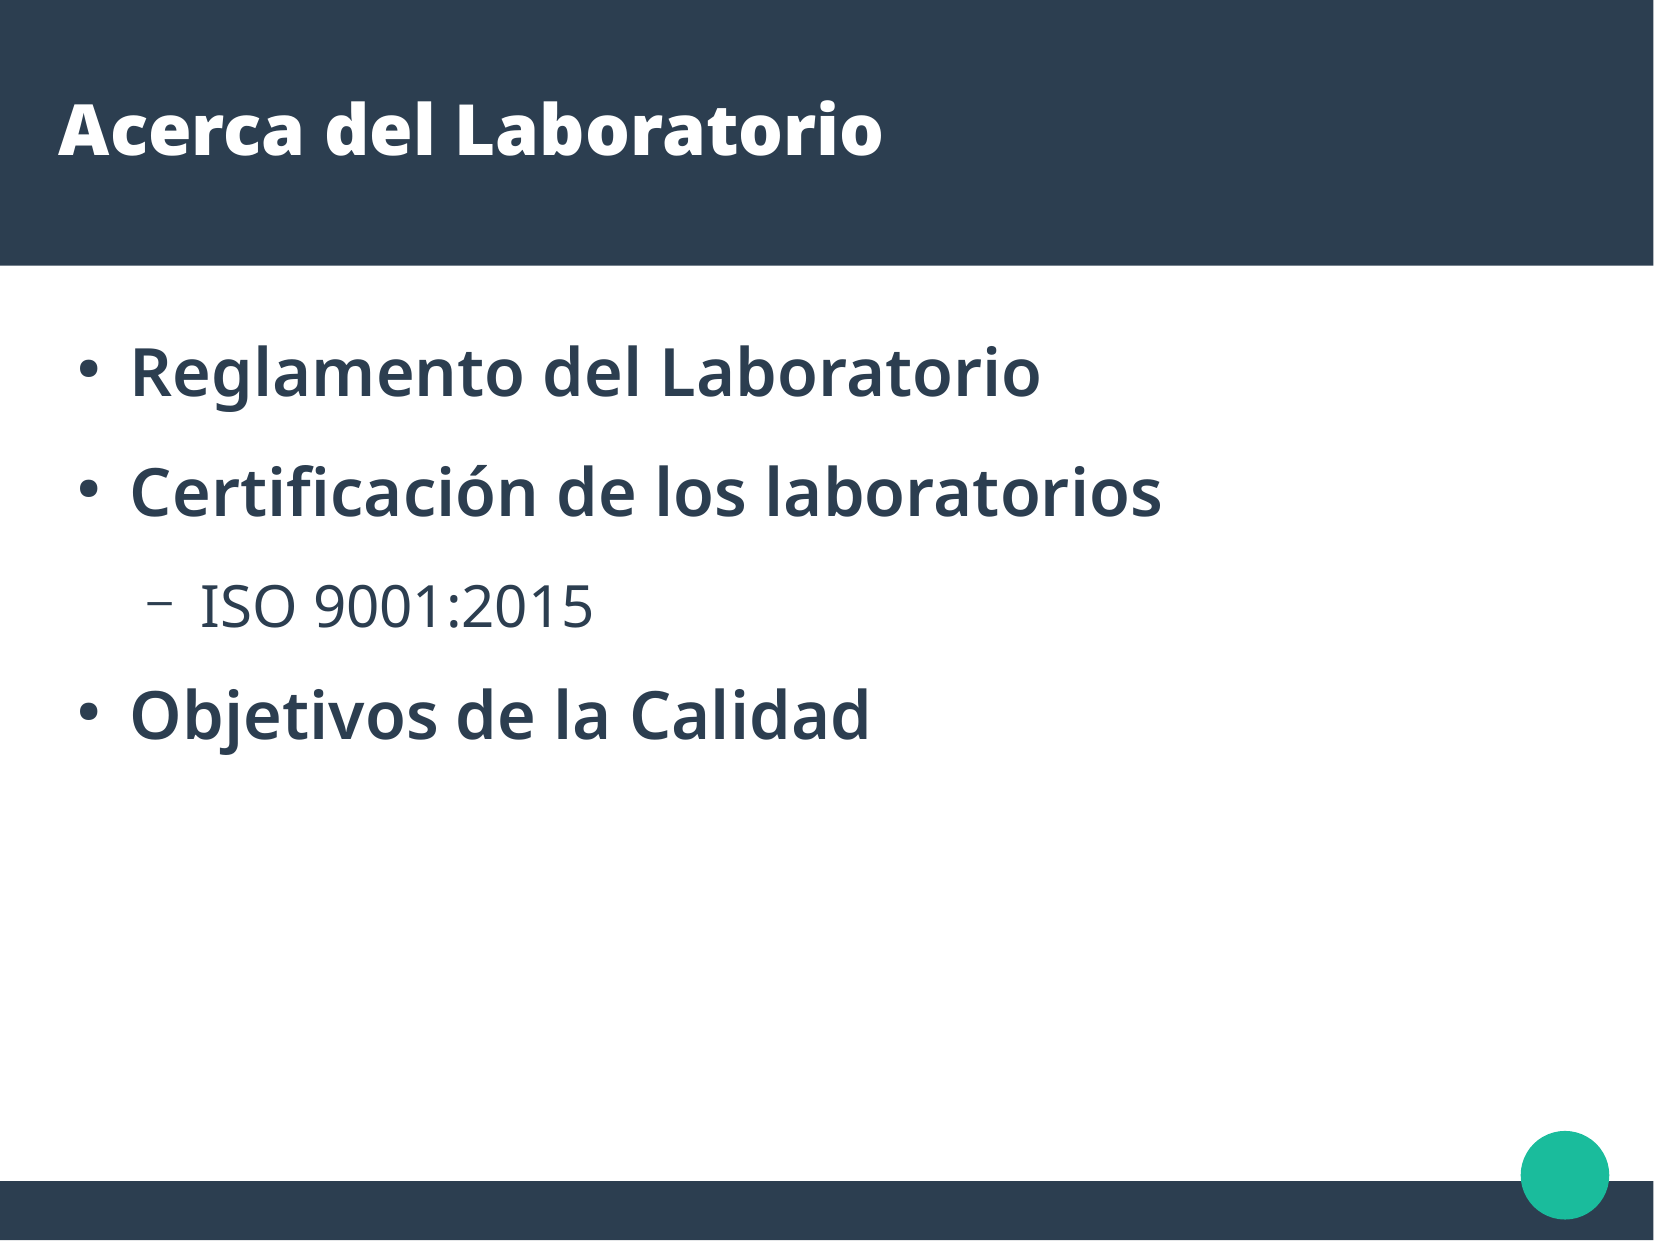

# Acerca del Laboratorio
Reglamento del Laboratorio
Certificación de los laboratorios
ISO 9001:2015
Objetivos de la Calidad